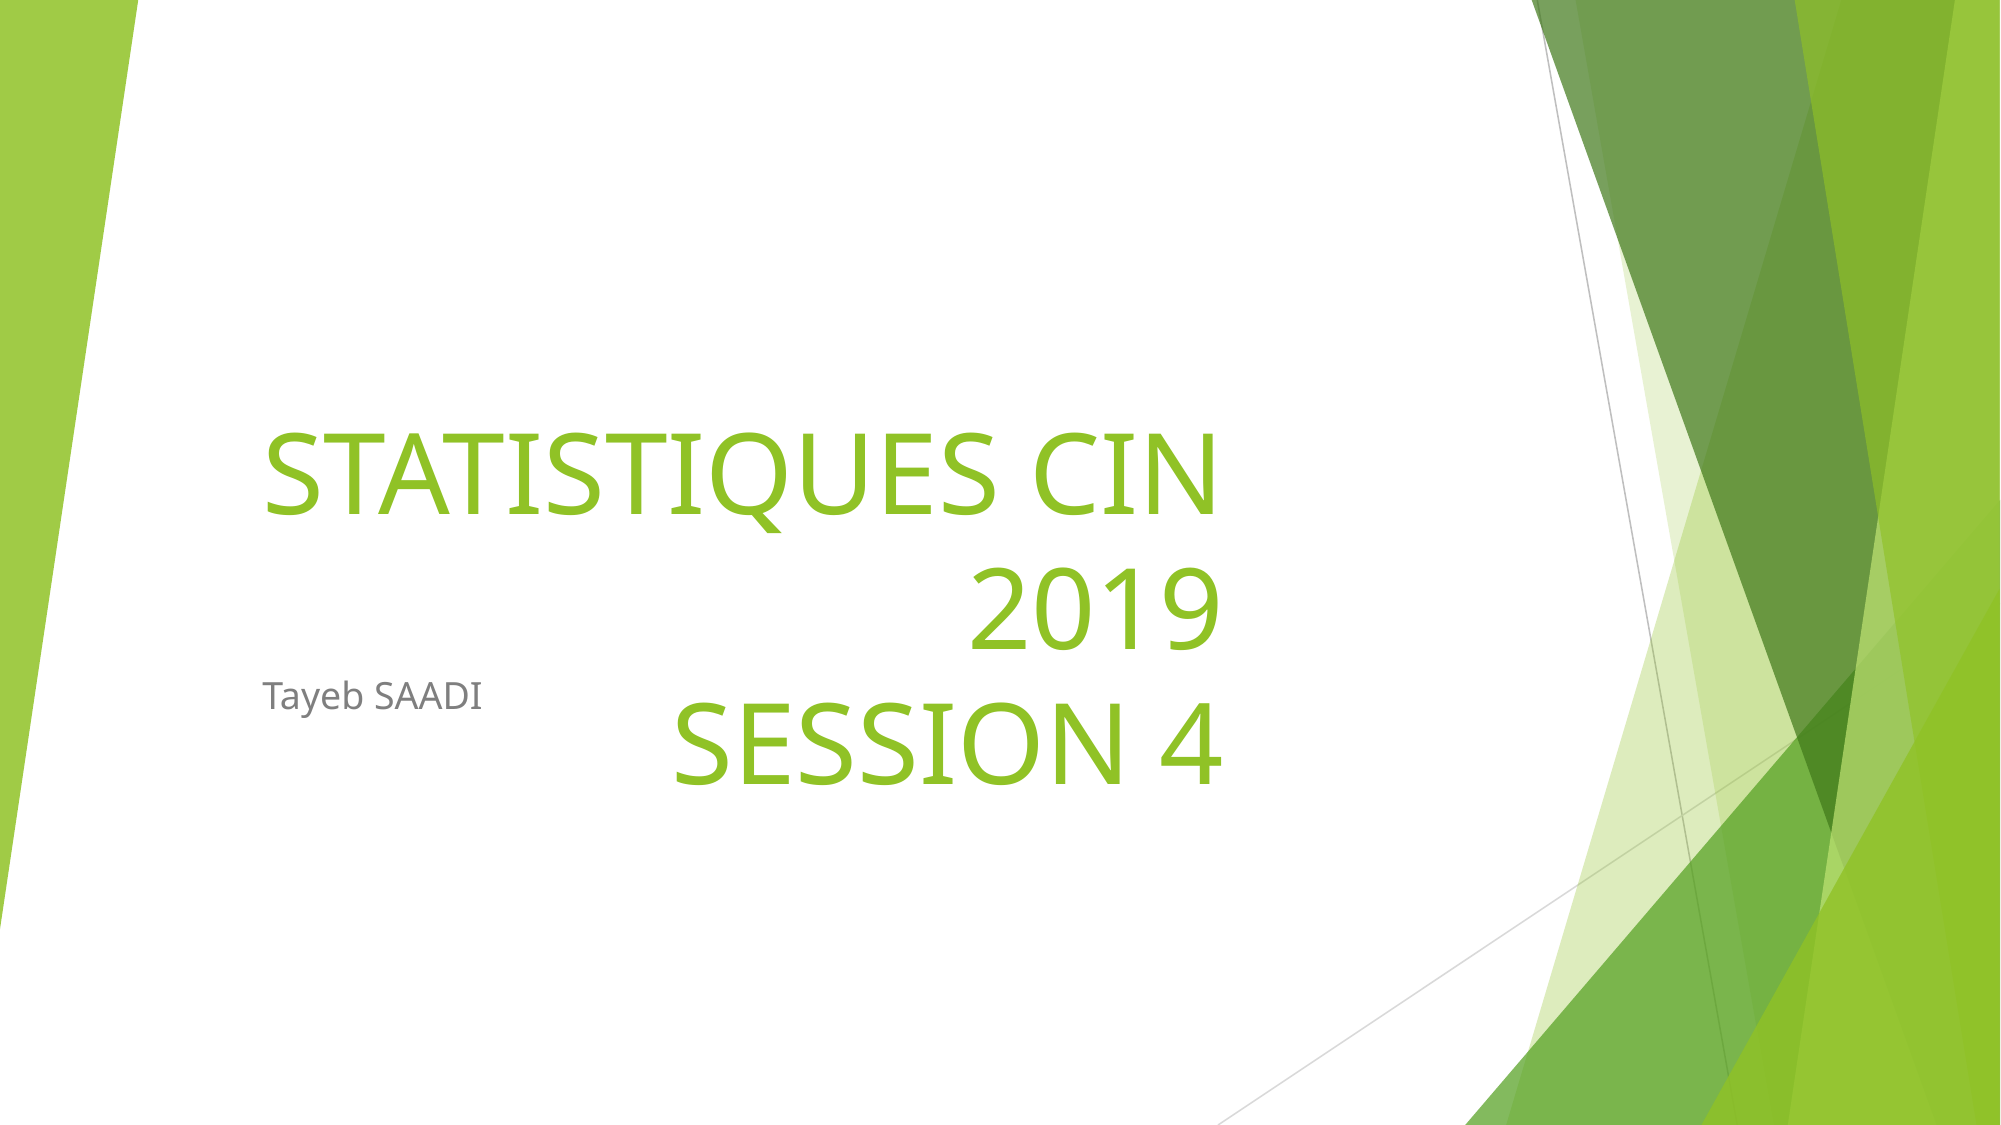

# STATISTIQUES CIN 2019 SESSION 4
Tayeb SAADI